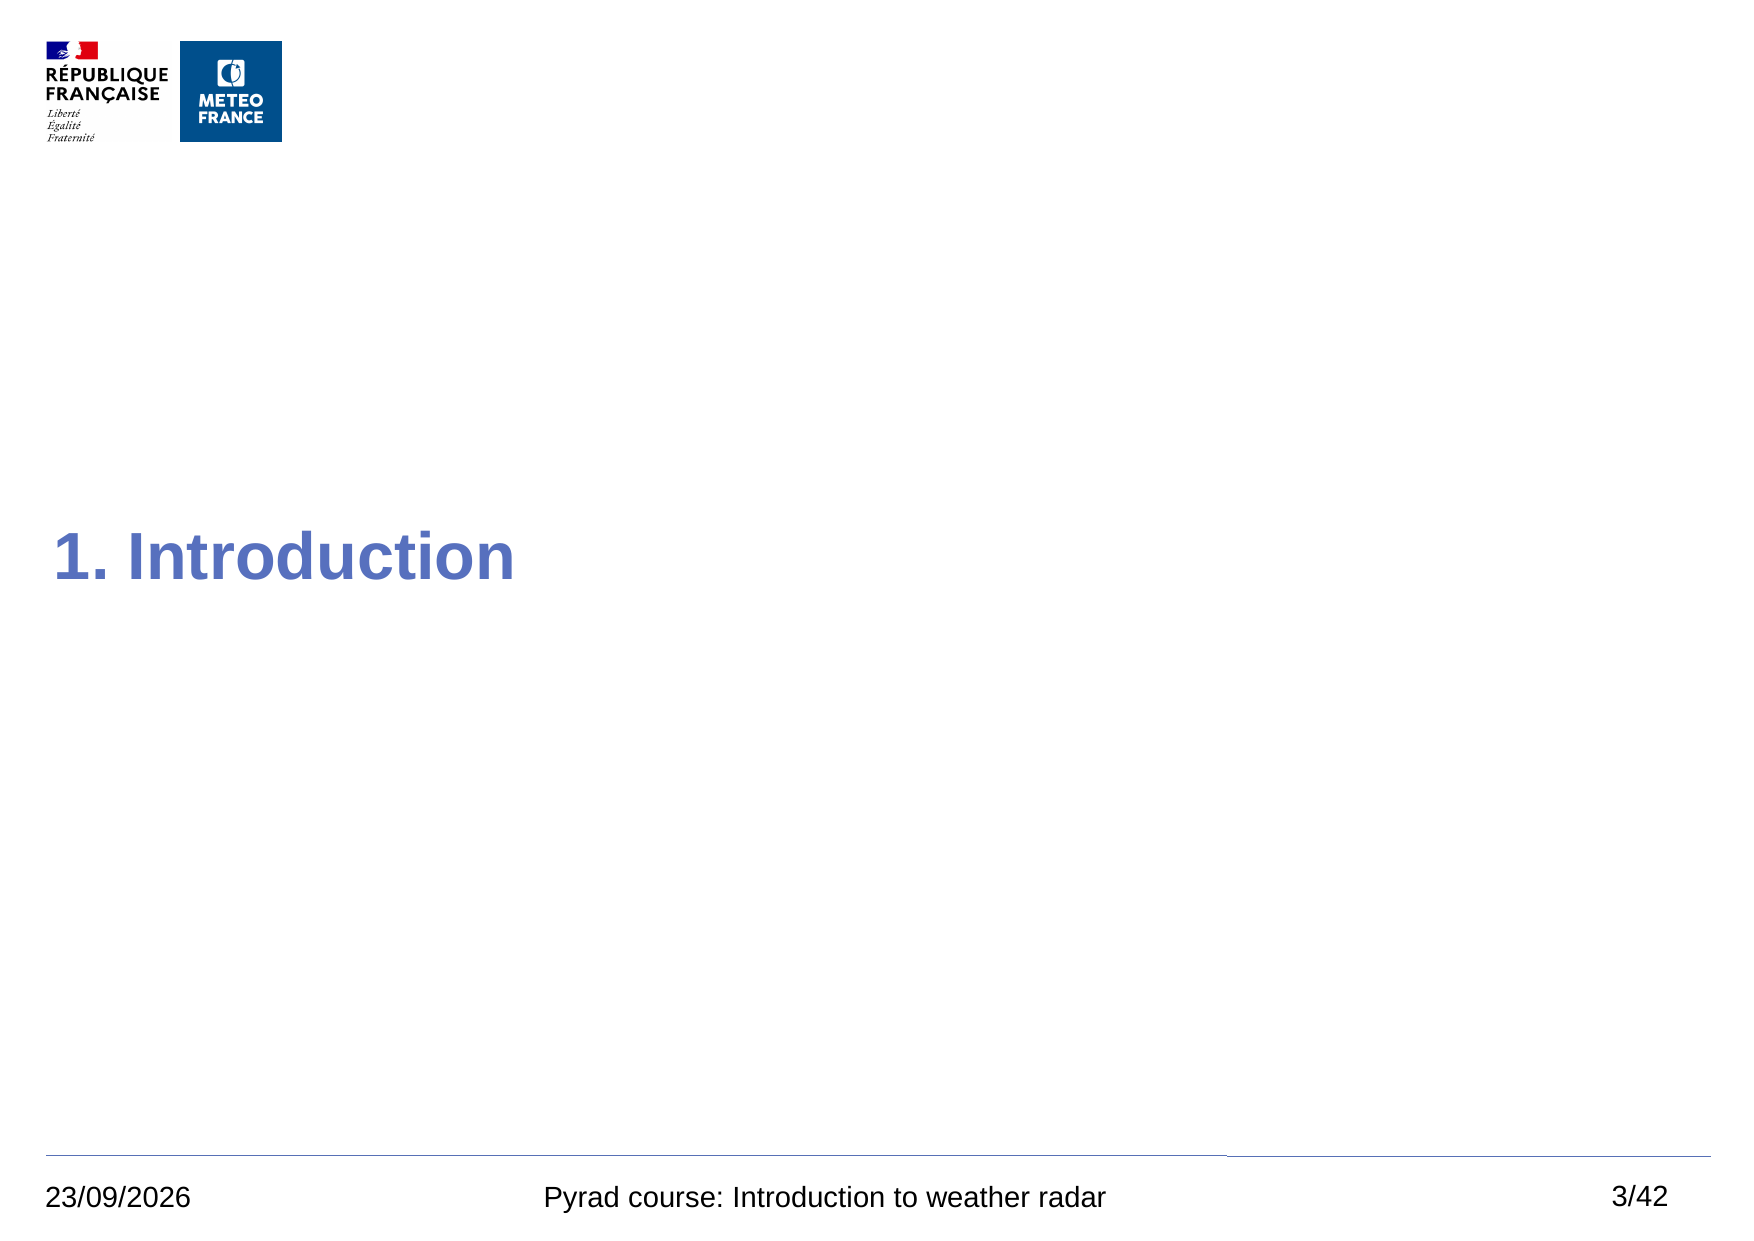

# 1. Introduction
3
Pyrad course: Introduction to weather radar